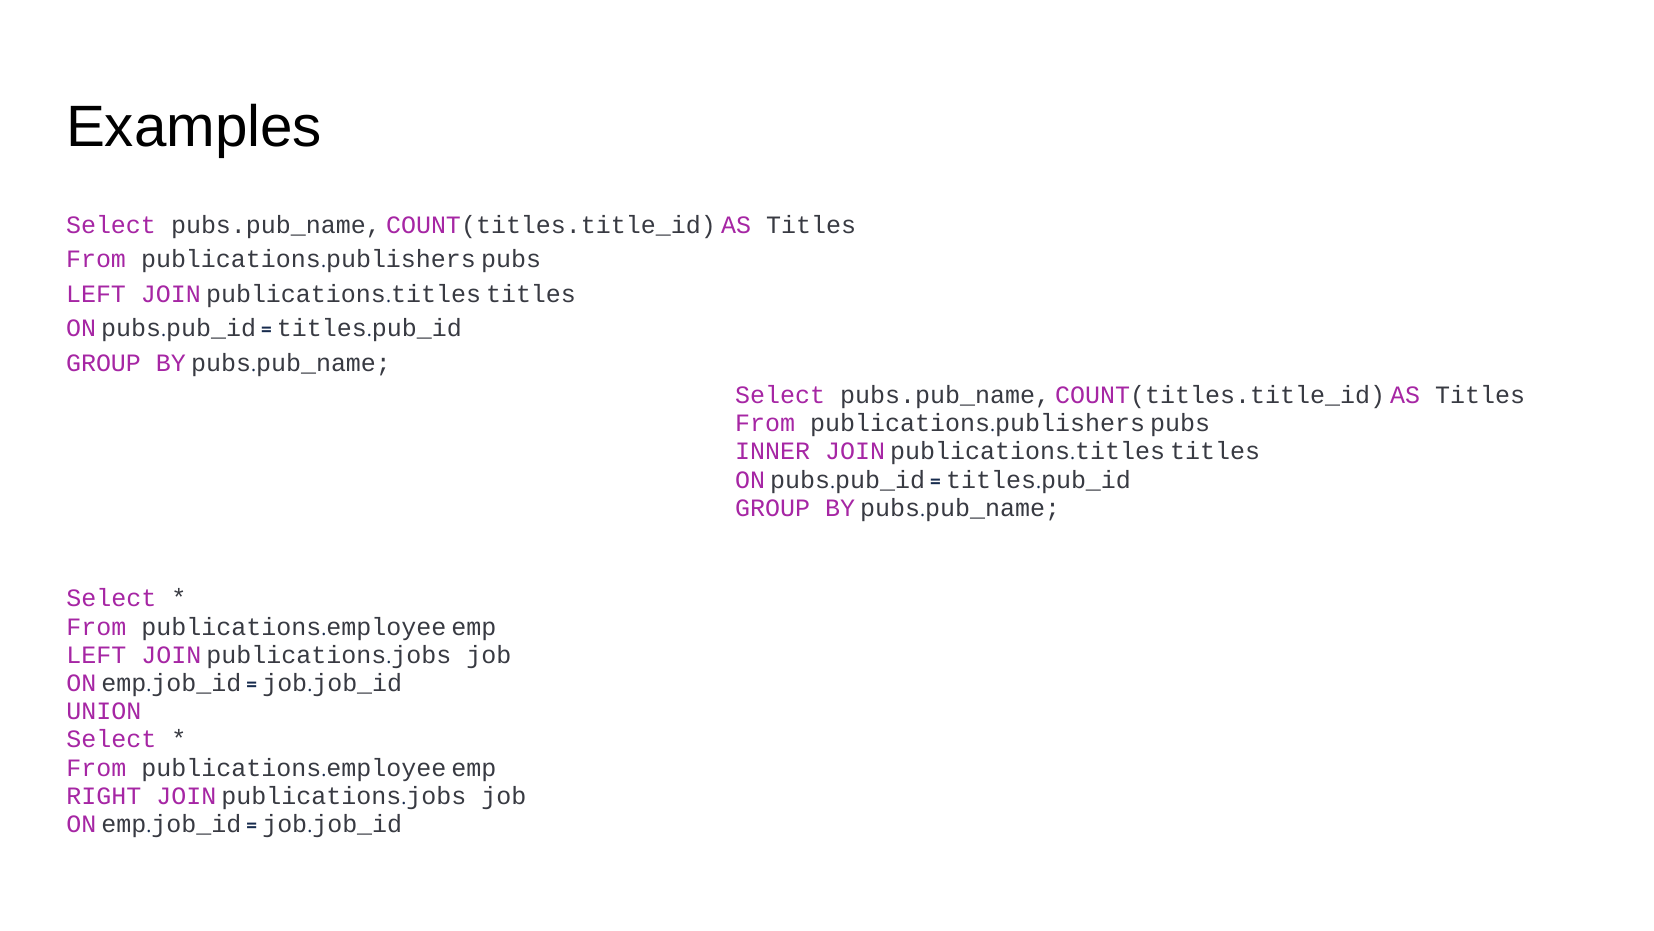

# Examples
Select pubs.pub_name, COUNT(titles.title_id) AS Titles
From publications.publishers pubs
LEFT JOIN publications.titles titles
ON pubs.pub_id = titles.pub_id
GROUP BY pubs.pub_name;
Select pubs.pub_name, COUNT(titles.title_id) AS Titles
From publications.publishers pubs
INNER JOIN publications.titles titles
ON pubs.pub_id = titles.pub_id
GROUP BY pubs.pub_name;
Select *
From publications.employee emp
LEFT JOIN publications.jobs job
ON emp.job_id = job.job_id
UNION
Select *
From publications.employee emp
RIGHT JOIN publications.jobs job
ON emp.job_id = job.job_id